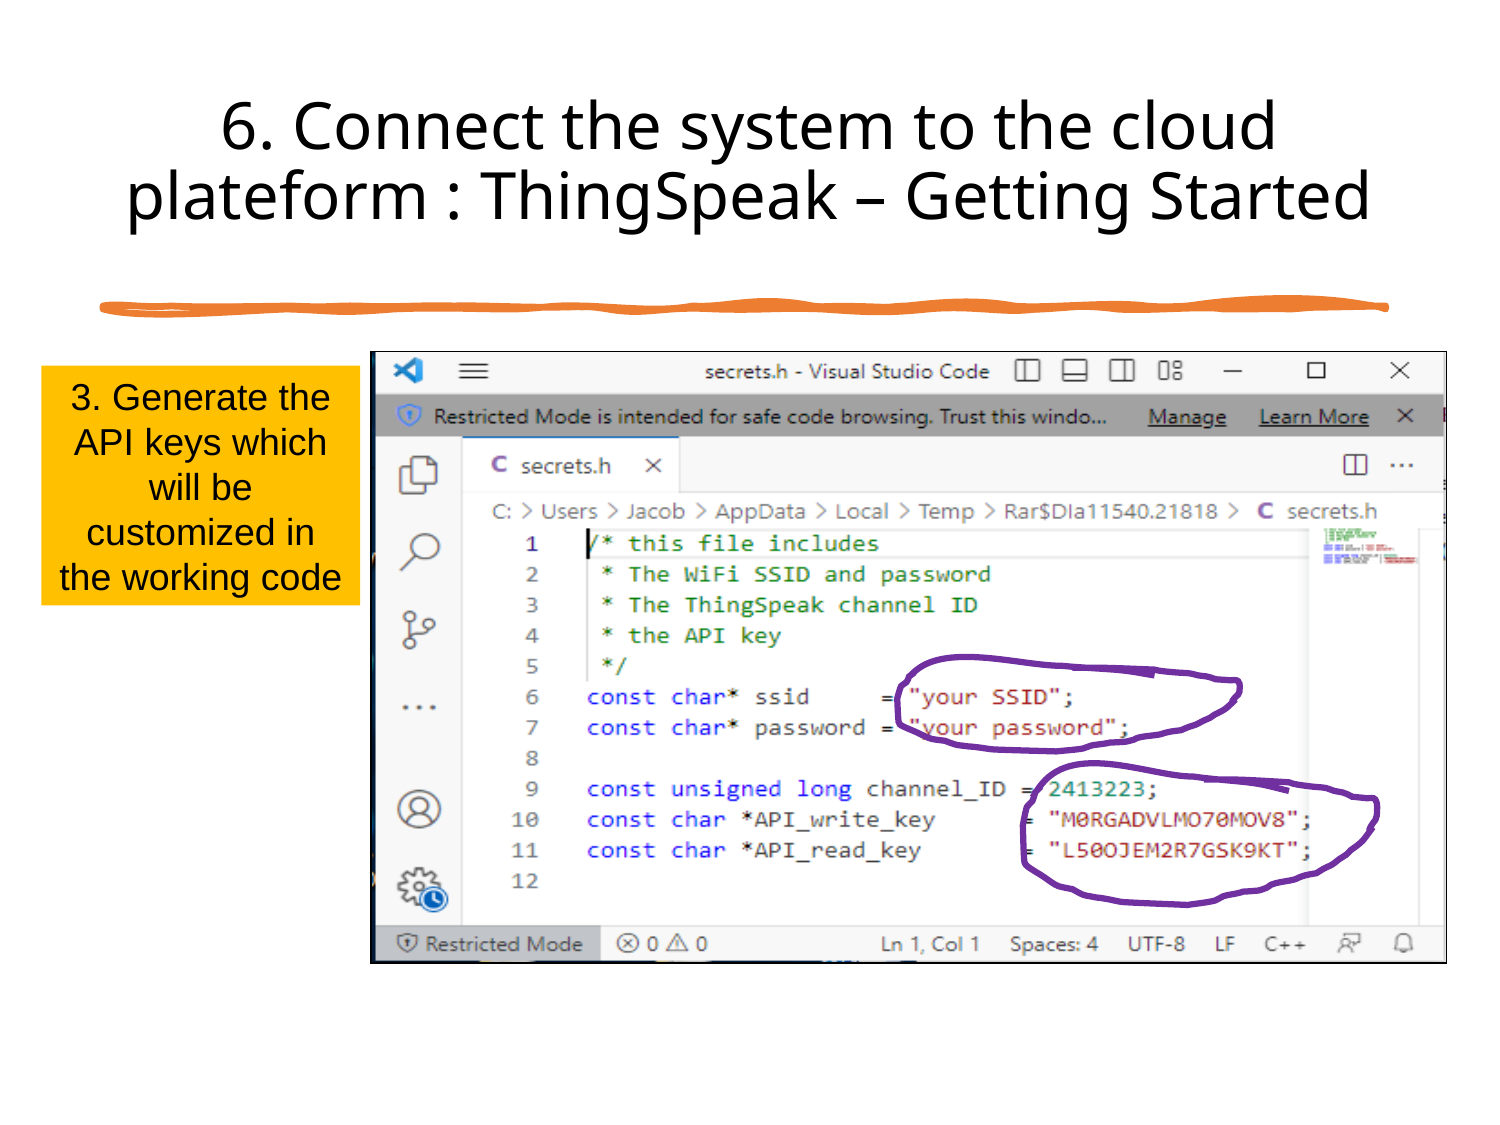

# 6. Connect the system to the cloud plateform : ThingSpeak – Getting Started
3. Generate the API keys which will be customized in the working code